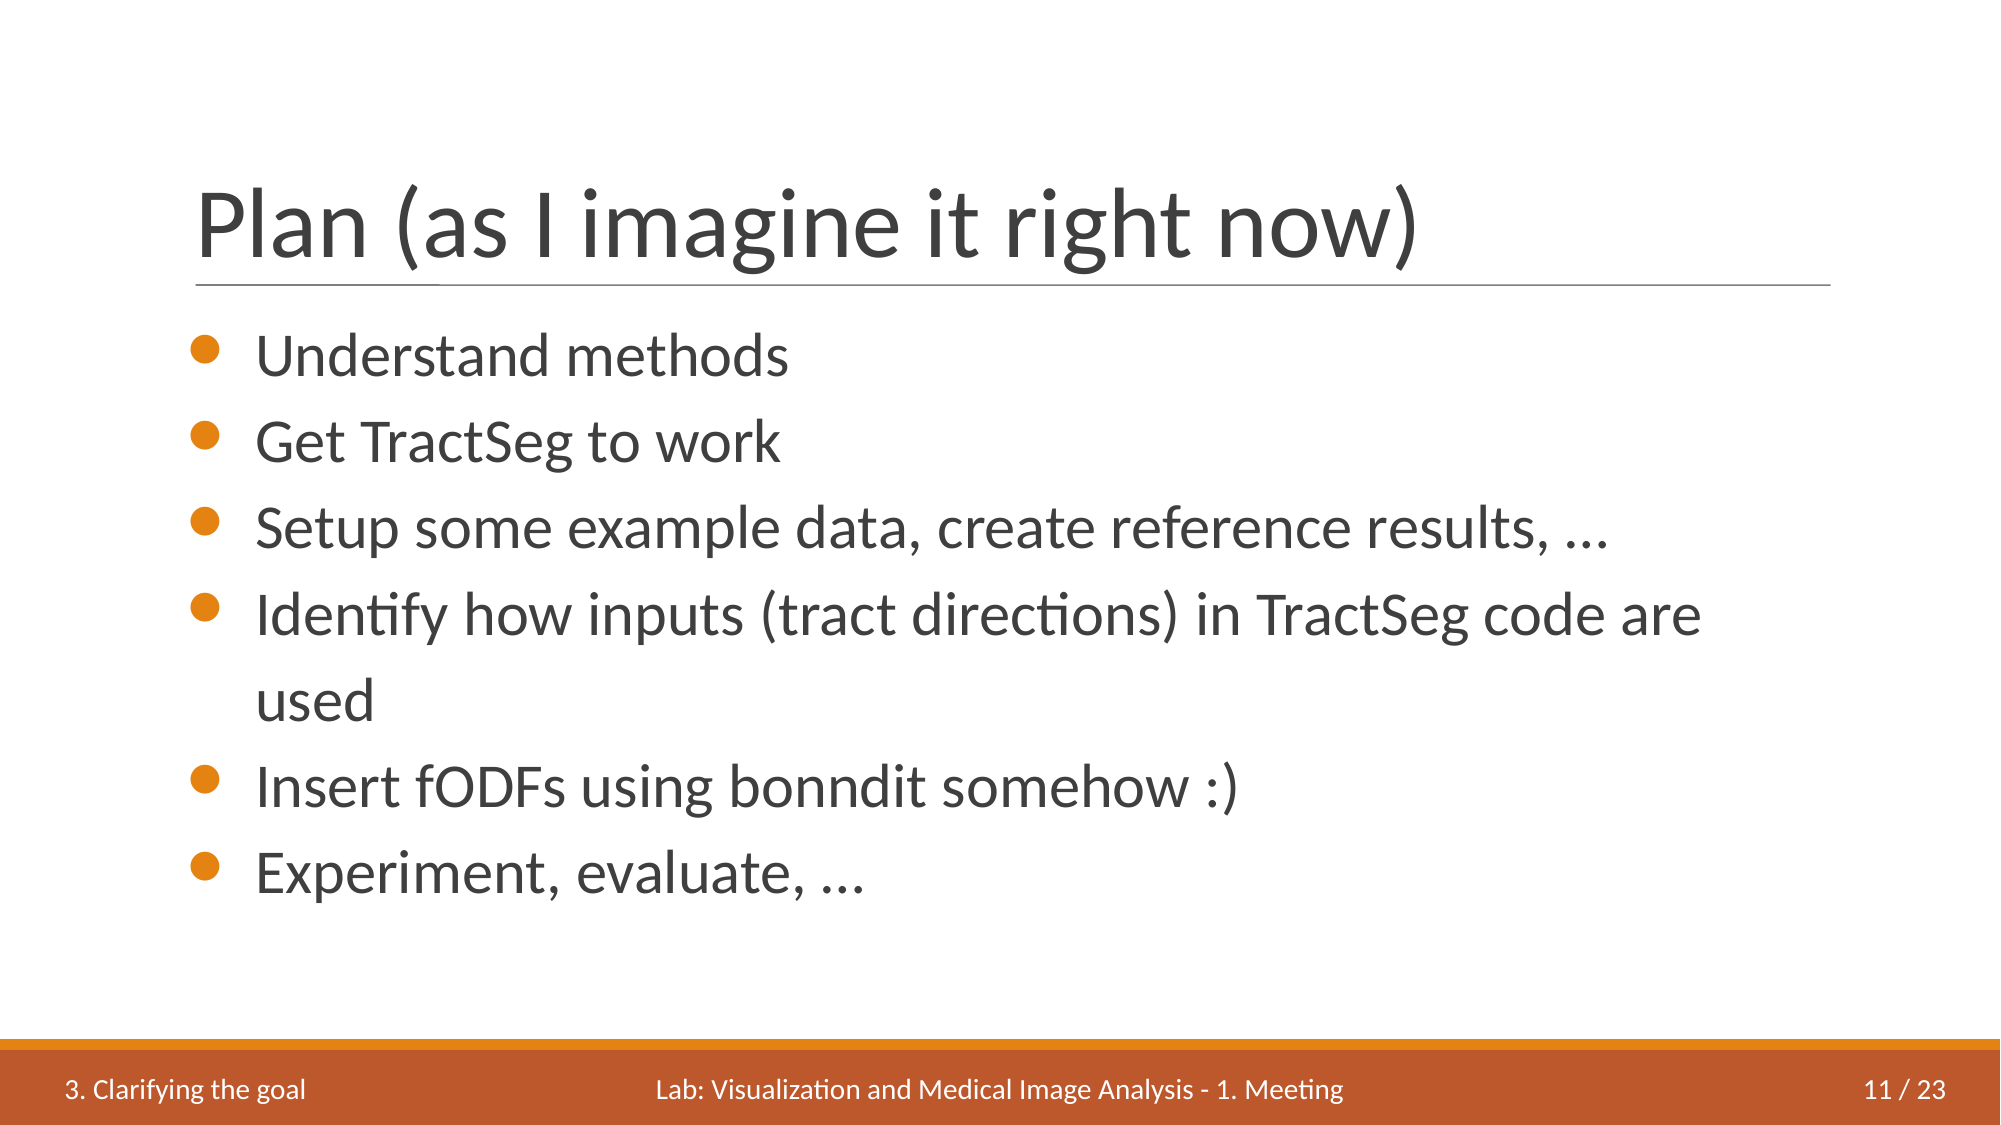

# Plan (as I imagine it right now)
Understand methods
Get TractSeg to work
Setup some example data, create reference results, …
Identify how inputs (tract directions) in TractSeg code are used
Insert fODFs using bonndit somehow :)
Experiment, evaluate, …
3. Clarifying the goal
Lab: Visualization and Medical Image Analysis - 1. Meeting